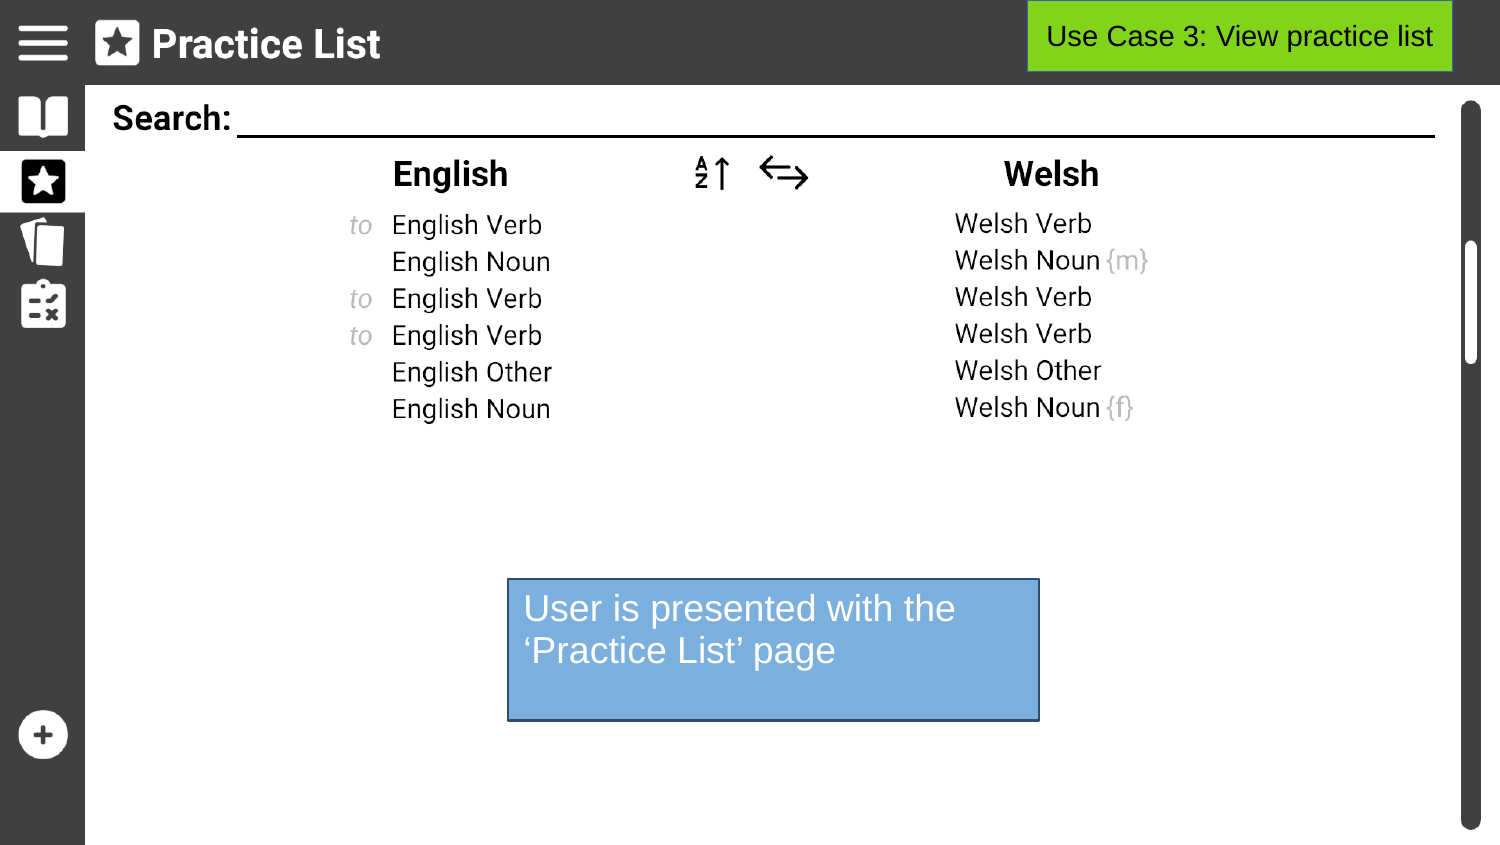

Use Case 3: View practice list
User is presented with the ‘Practice List’ page